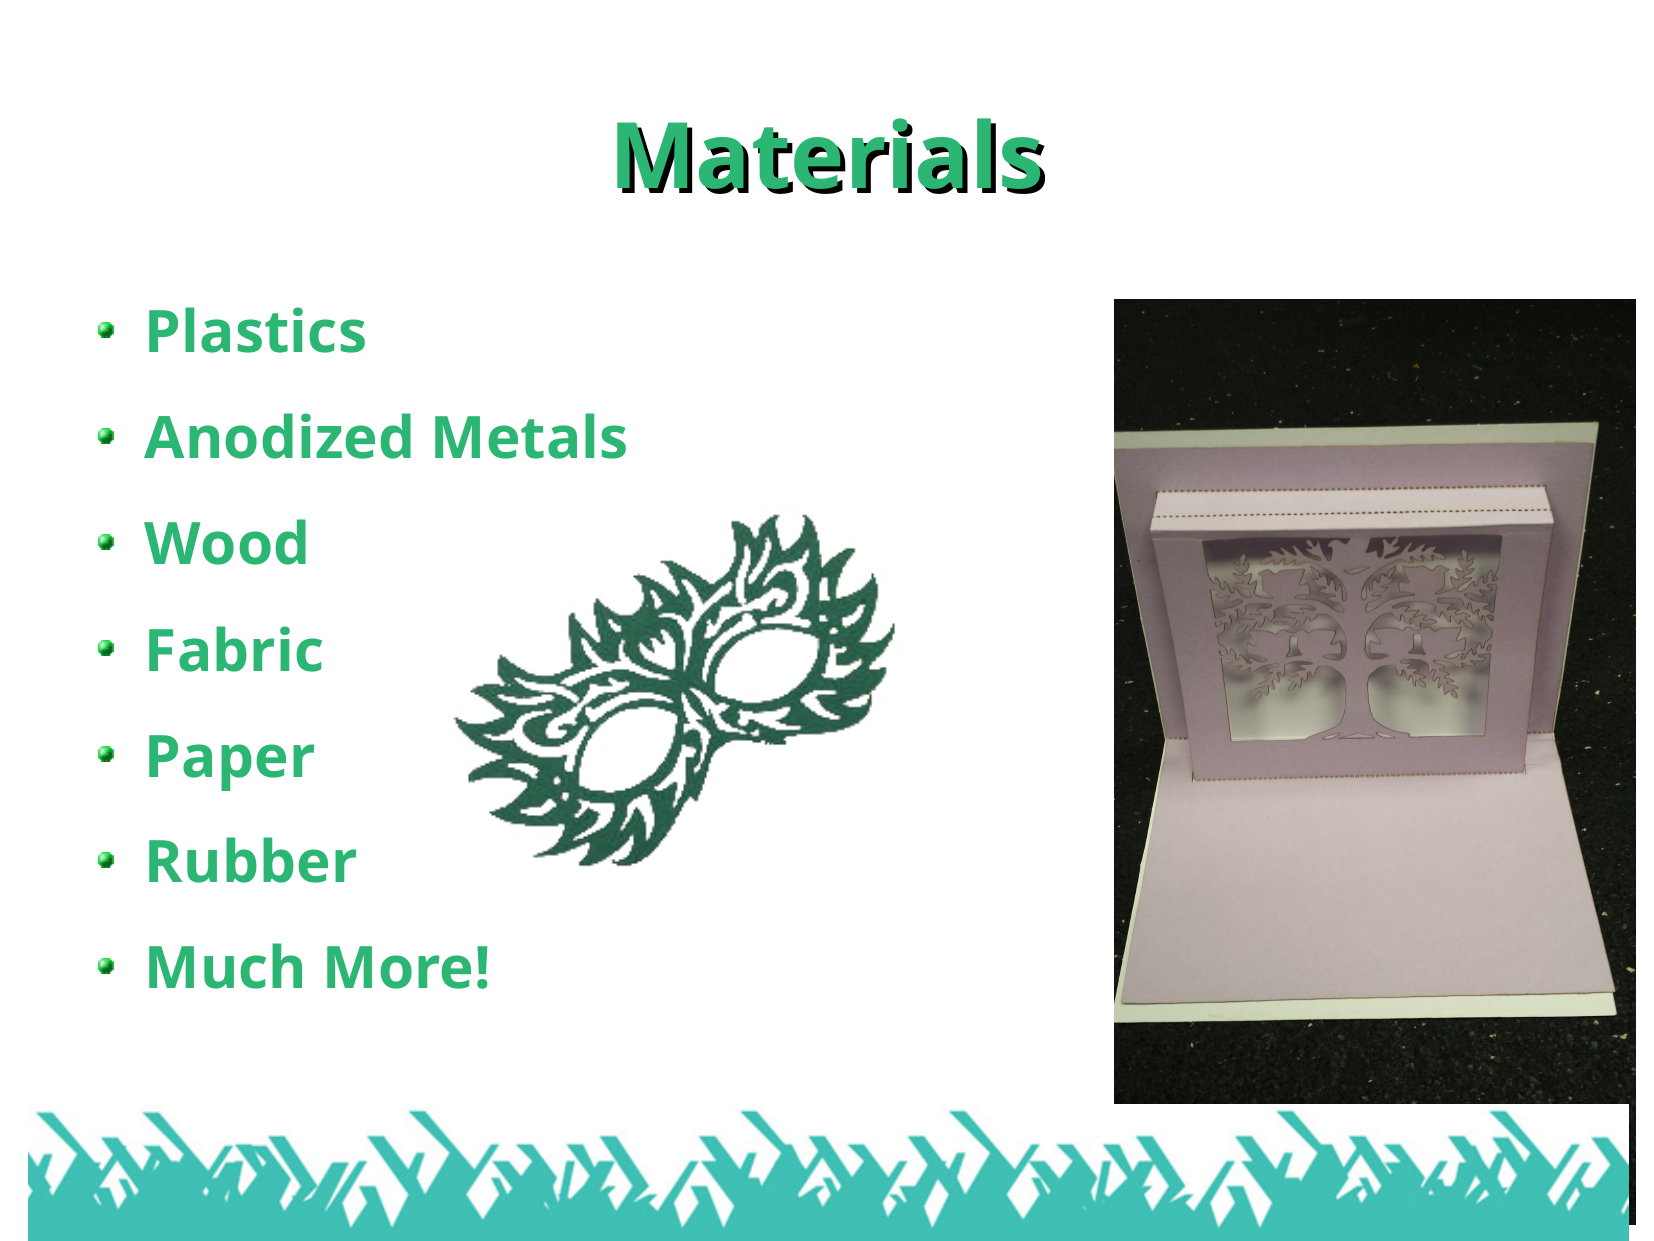

# Materials
Plastics
Anodized Metals
Wood
Fabric
Paper
Rubber
Much More!